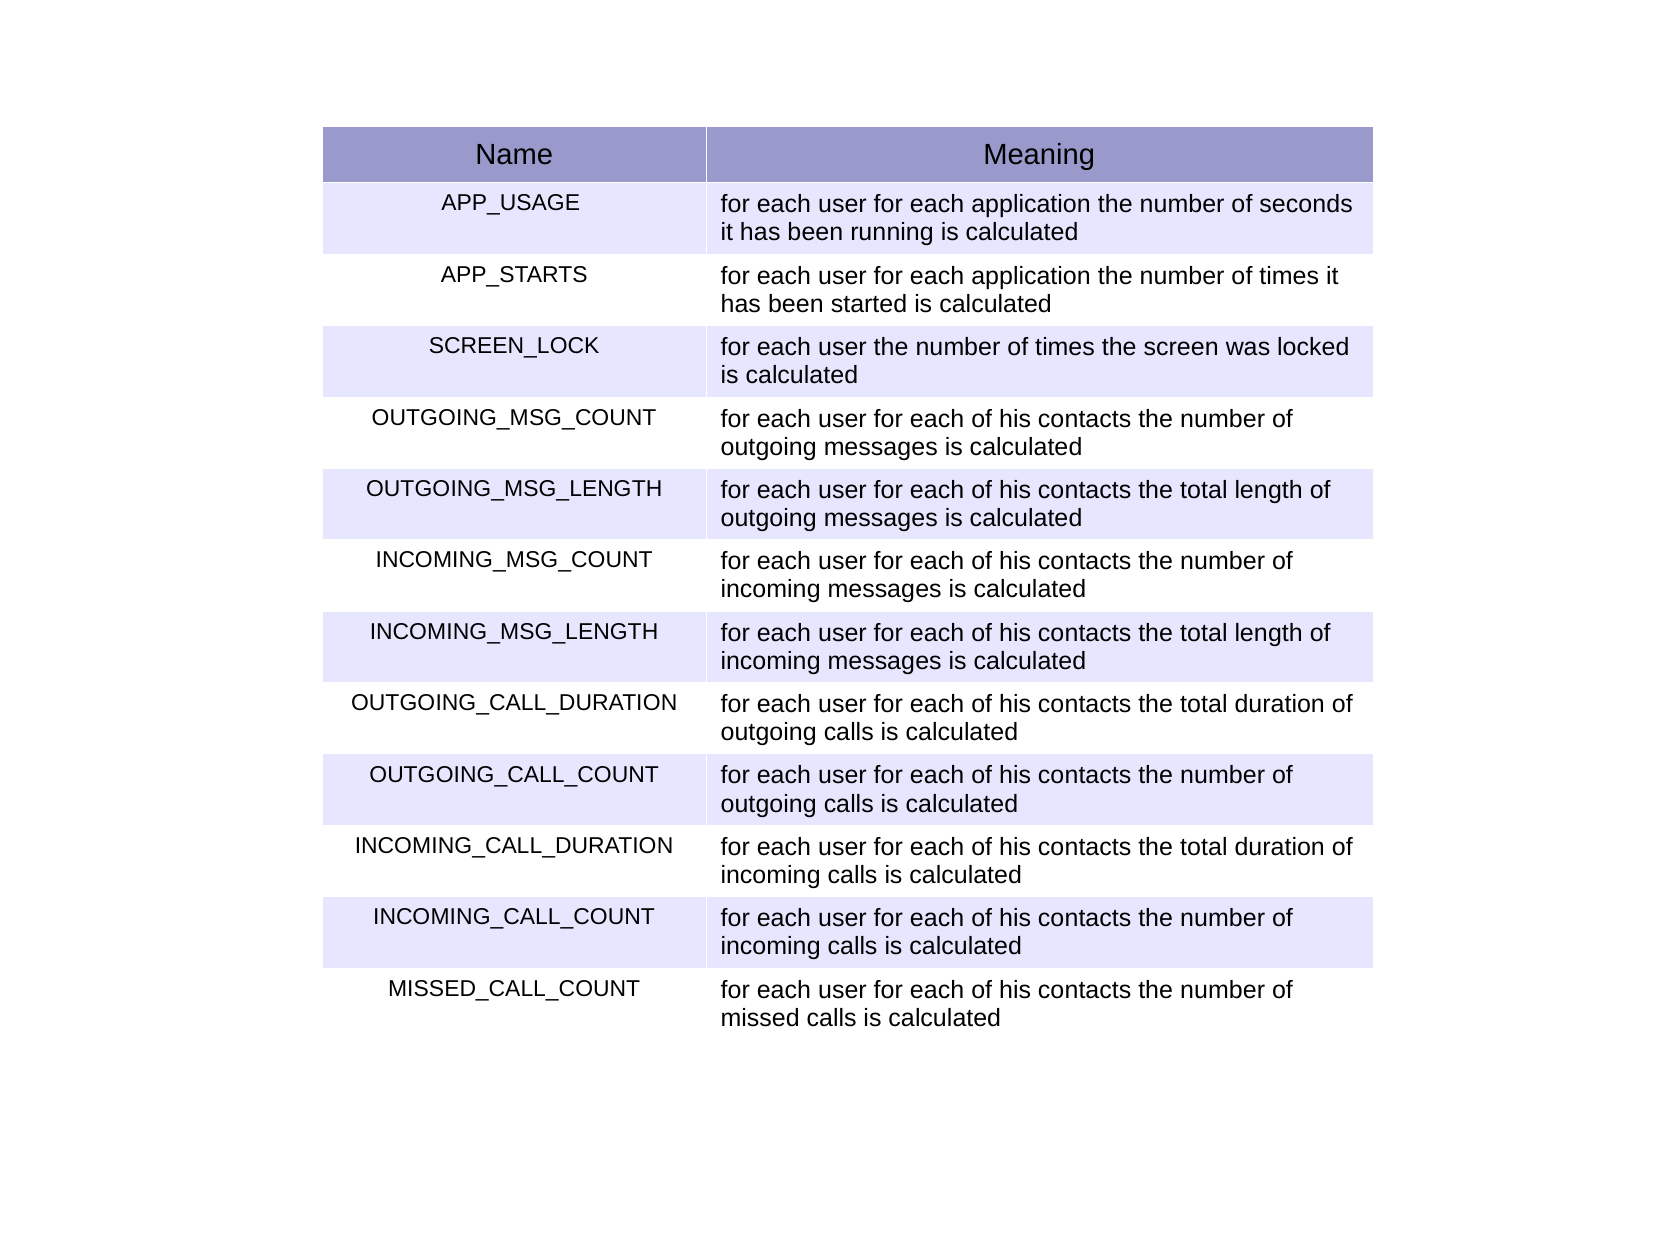

| Name | Meaning |
| --- | --- |
| APP\_USAGE | for each user for each application the number of seconds it has been running is calculated |
| APP\_STARTS | for each user for each application the number of times it has been started is calculated |
| SCREEN\_LOCK | for each user the number of times the screen was locked is calculated |
| OUTGOING\_MSG\_COUNT | for each user for each of his contacts the number of outgoing messages is calculated |
| OUTGOING\_MSG\_LENGTH | for each user for each of his contacts the total length of outgoing messages is calculated |
| INCOMING\_MSG\_COUNT | for each user for each of his contacts the number of incoming messages is calculated |
| INCOMING\_MSG\_LENGTH | for each user for each of his contacts the total length of incoming messages is calculated |
| OUTGOING\_CALL\_DURATION | for each user for each of his contacts the total duration of outgoing calls is calculated |
| OUTGOING\_CALL\_COUNT | for each user for each of his contacts the number of outgoing calls is calculated |
| INCOMING\_CALL\_DURATION | for each user for each of his contacts the total duration of incoming calls is calculated |
| INCOMING\_CALL\_COUNT | for each user for each of his contacts the number of incoming calls is calculated |
| MISSED\_CALL\_COUNT | for each user for each of his contacts the number of missed calls is calculated |